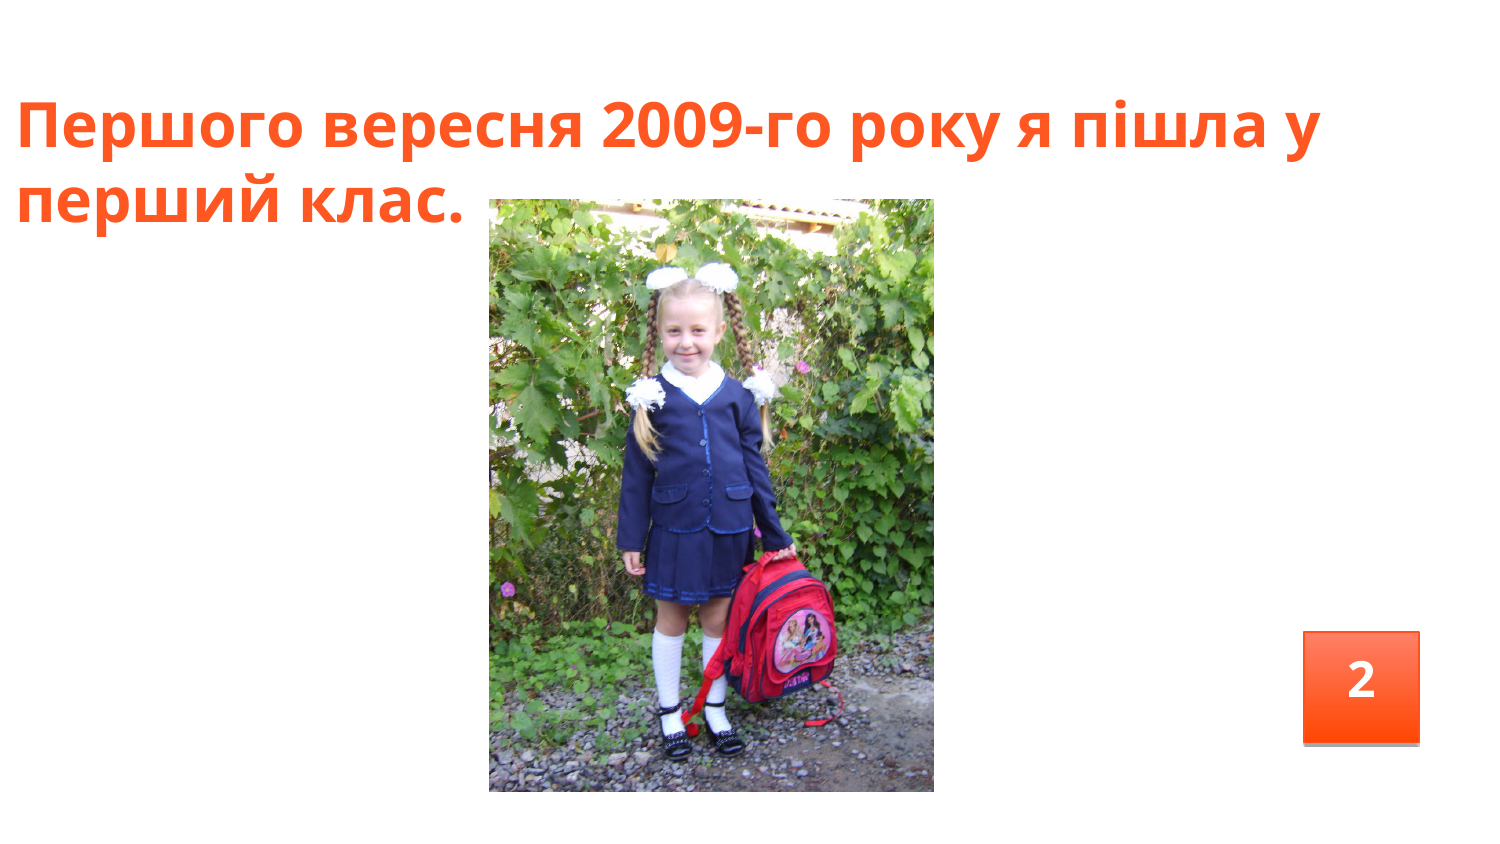

# Першого вересня 2009-го року я пішла у перший клас.
2